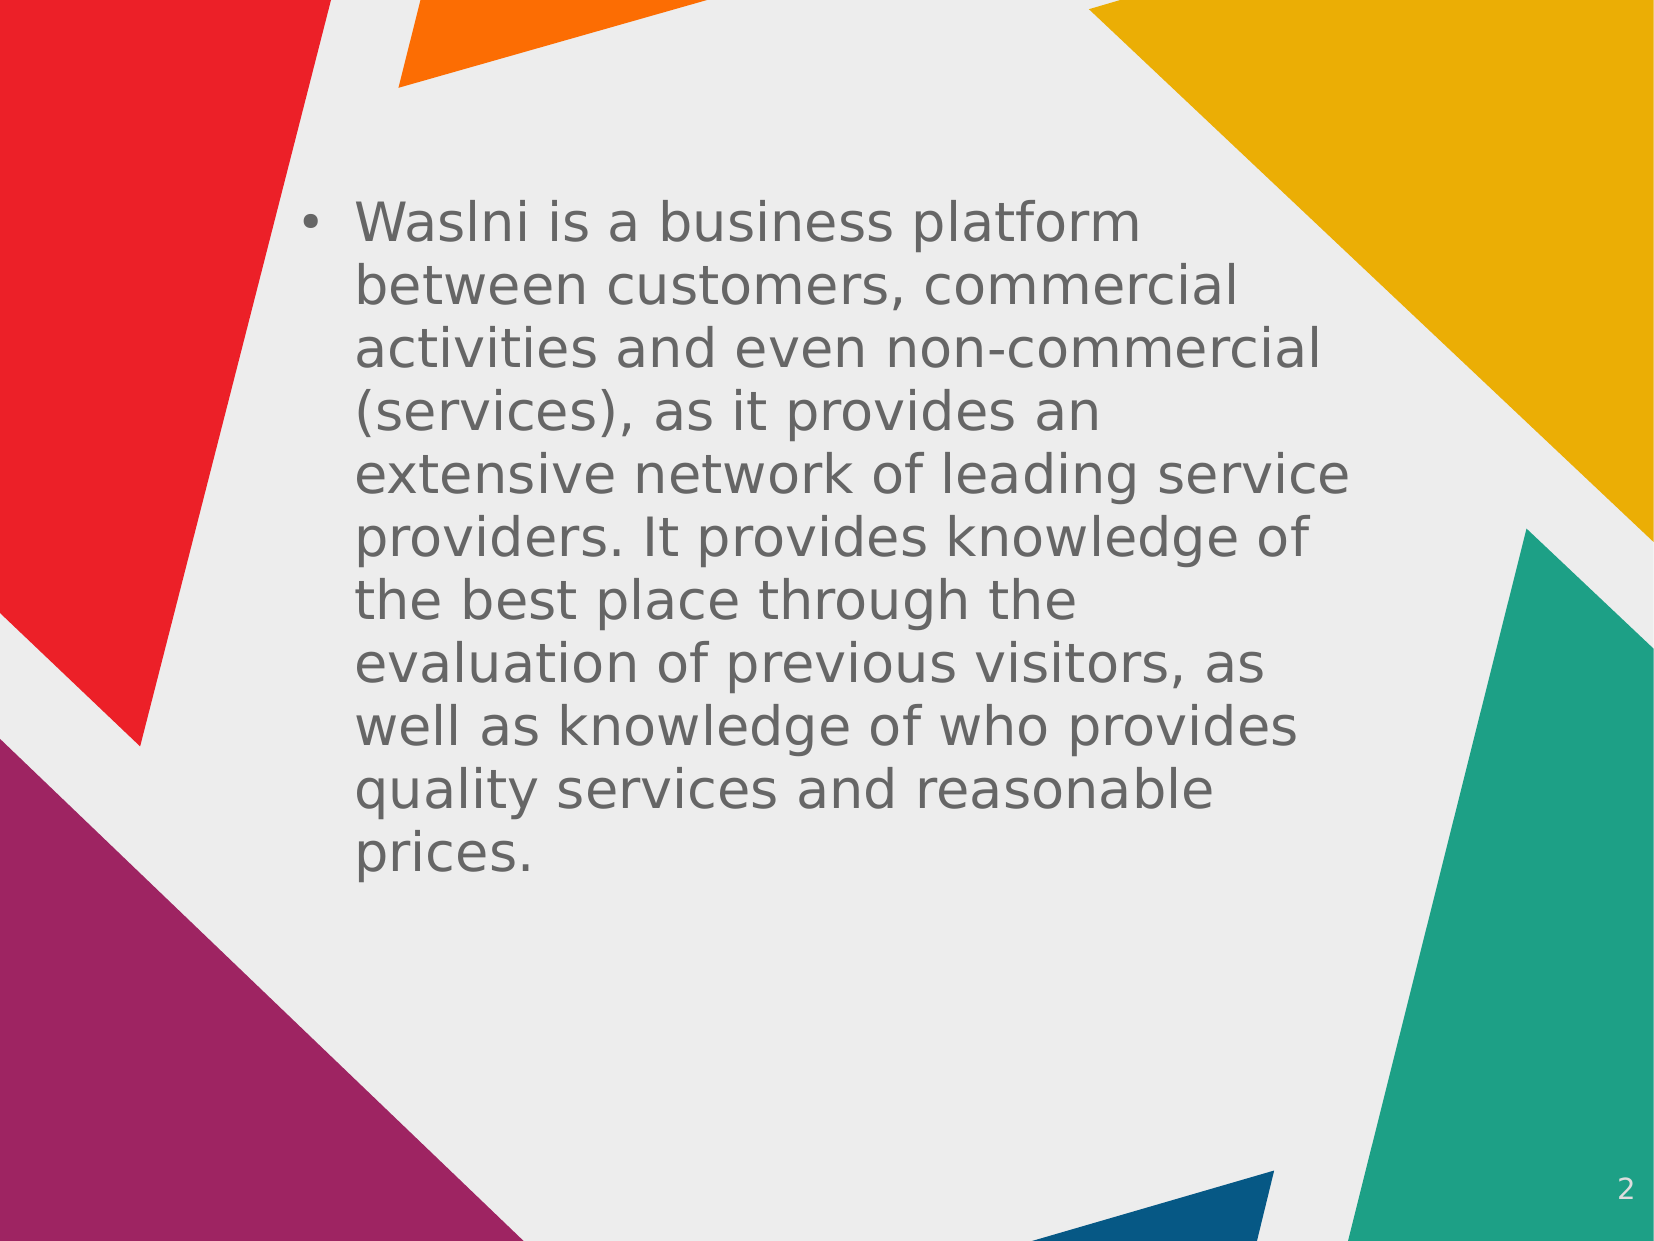

# Waslni is a business platform between customers, commercial activities and even non-commercial (services), as it provides an extensive network of leading service providers. It provides knowledge of the best place through the evaluation of previous visitors, as well as knowledge of who provides quality services and reasonable prices.
2